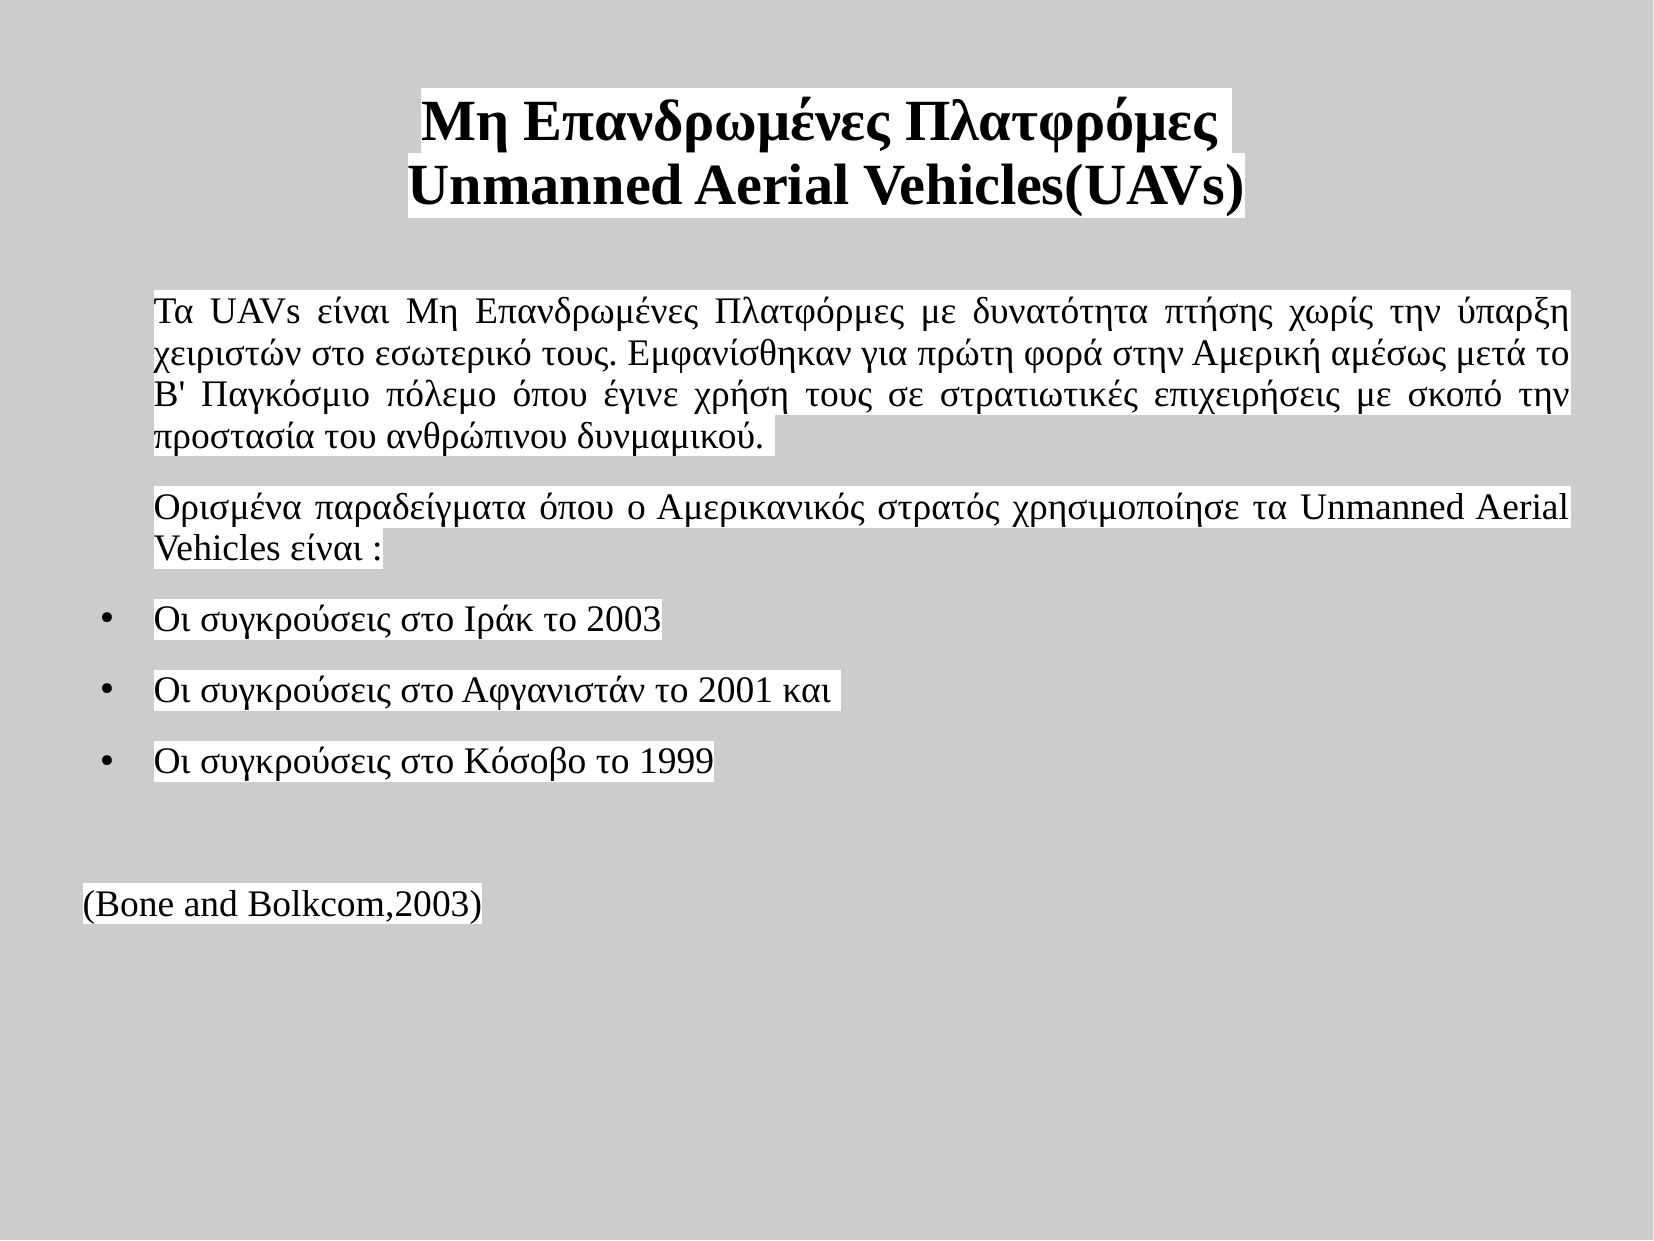

# Μη Επανδρωμένες Πλατφρόμες Unmanned Aerial Vehicles(UAVs)
Τα UAVs είναι Μη Επανδρωμένες Πλατφόρμες με δυνατότητα πτήσης χωρίς την ύπαρξη χειριστών στο εσωτερικό τους. Εμφανίσθηκαν για πρώτη φορά στην Αμερική αμέσως μετά το Β' Παγκόσμιο πόλεμο όπου έγινε χρήση τους σε στρατιωτικές επιχειρήσεις με σκοπό την προστασία του ανθρώπινου δυνμαμικού.
Ορισμένα παραδείγματα όπου ο Αμερικανικός στρατός χρησιμοποίησε τα Unmanned Aerial Vehicles είναι :
Οι συγκρούσεις στο Ιράκ το 2003
Οι συγκρούσεις στο Αφγανιστάν το 2001 και
Οι συγκρούσεις στο Κόσοβο το 1999
(Bone and Bolkcom,2003)